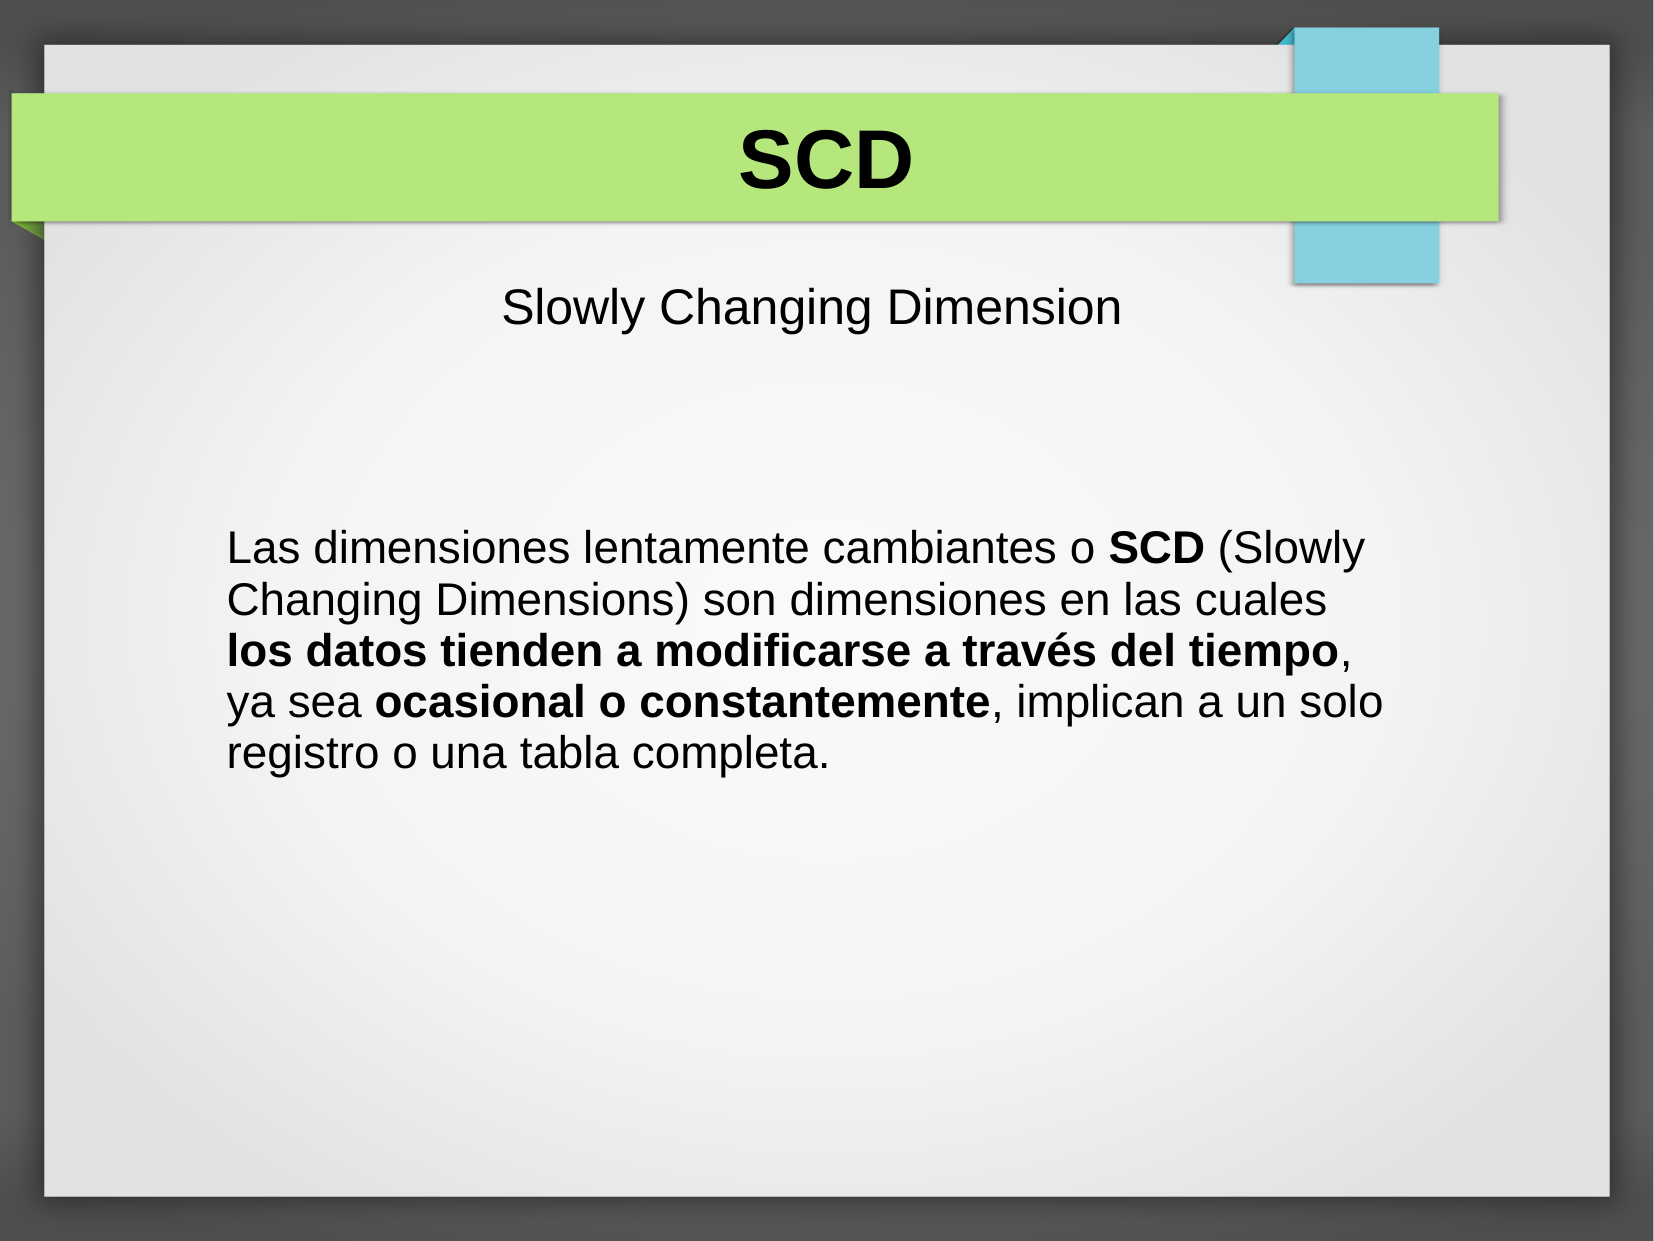

# SCD
Slowly Changing Dimension
Las dimensiones lentamente cambiantes o SCD (Slowly Changing Dimensions) son dimensiones en las cuales los datos tienden a modificarse a través del tiempo, ya sea ocasional o constantemente, implican a un solo registro o una tabla completa.